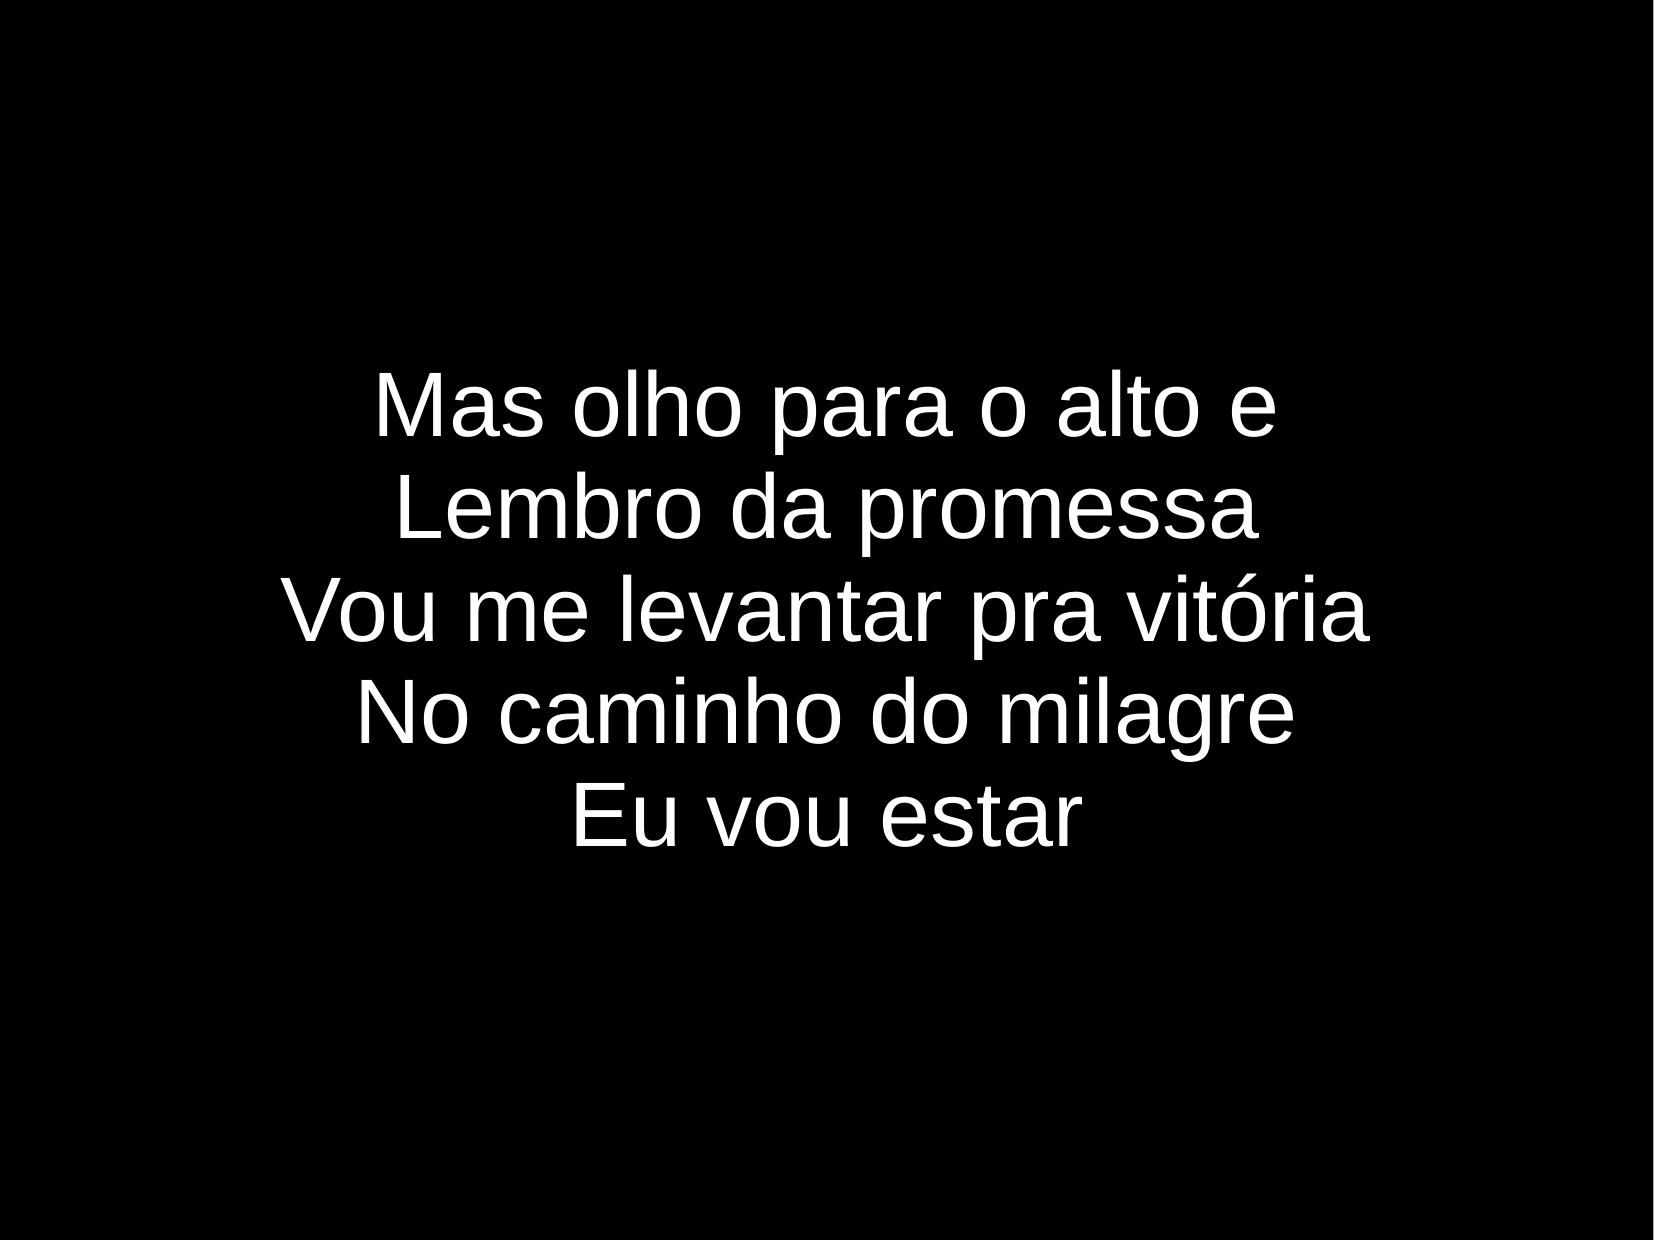

# Mas olho para o alto e
Lembro da promessa
Vou me levantar pra vitória
No caminho do milagre
Eu vou estar